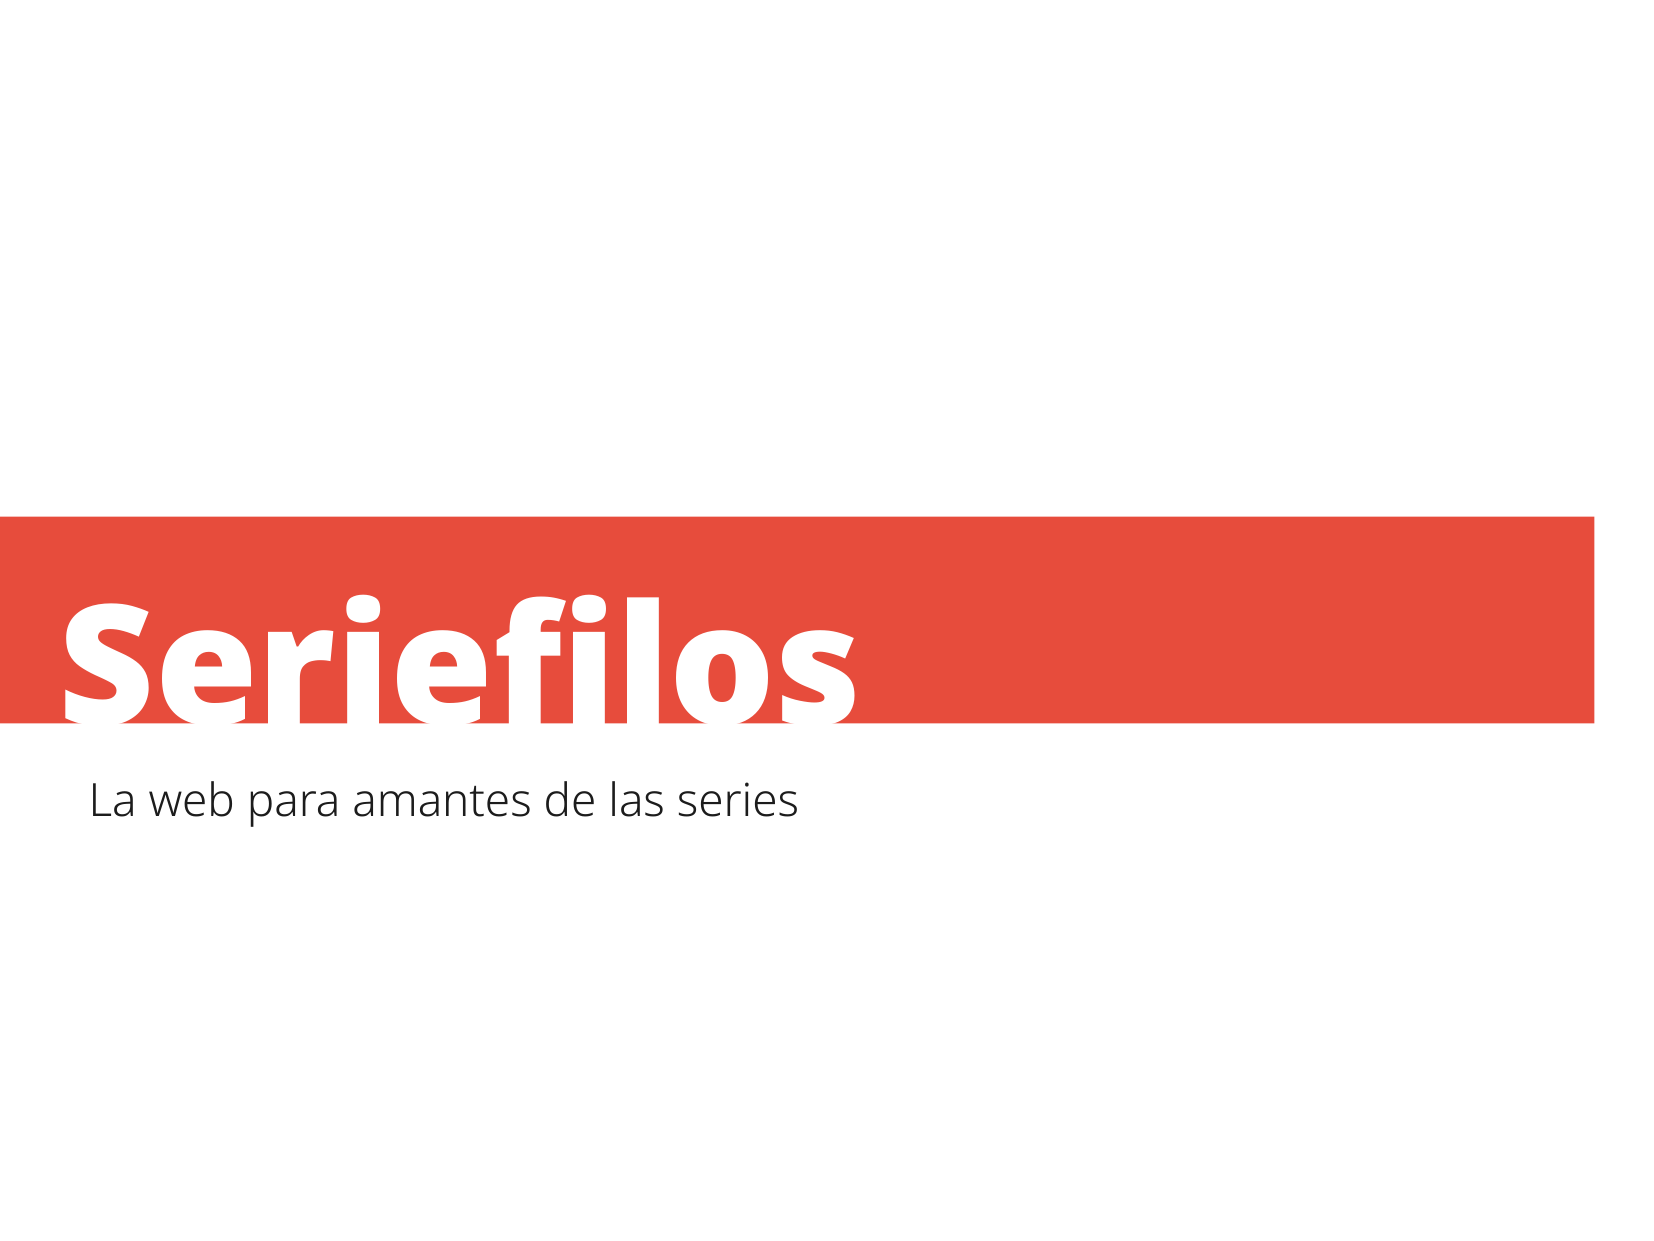

# Seriefilos
La web para amantes de las series